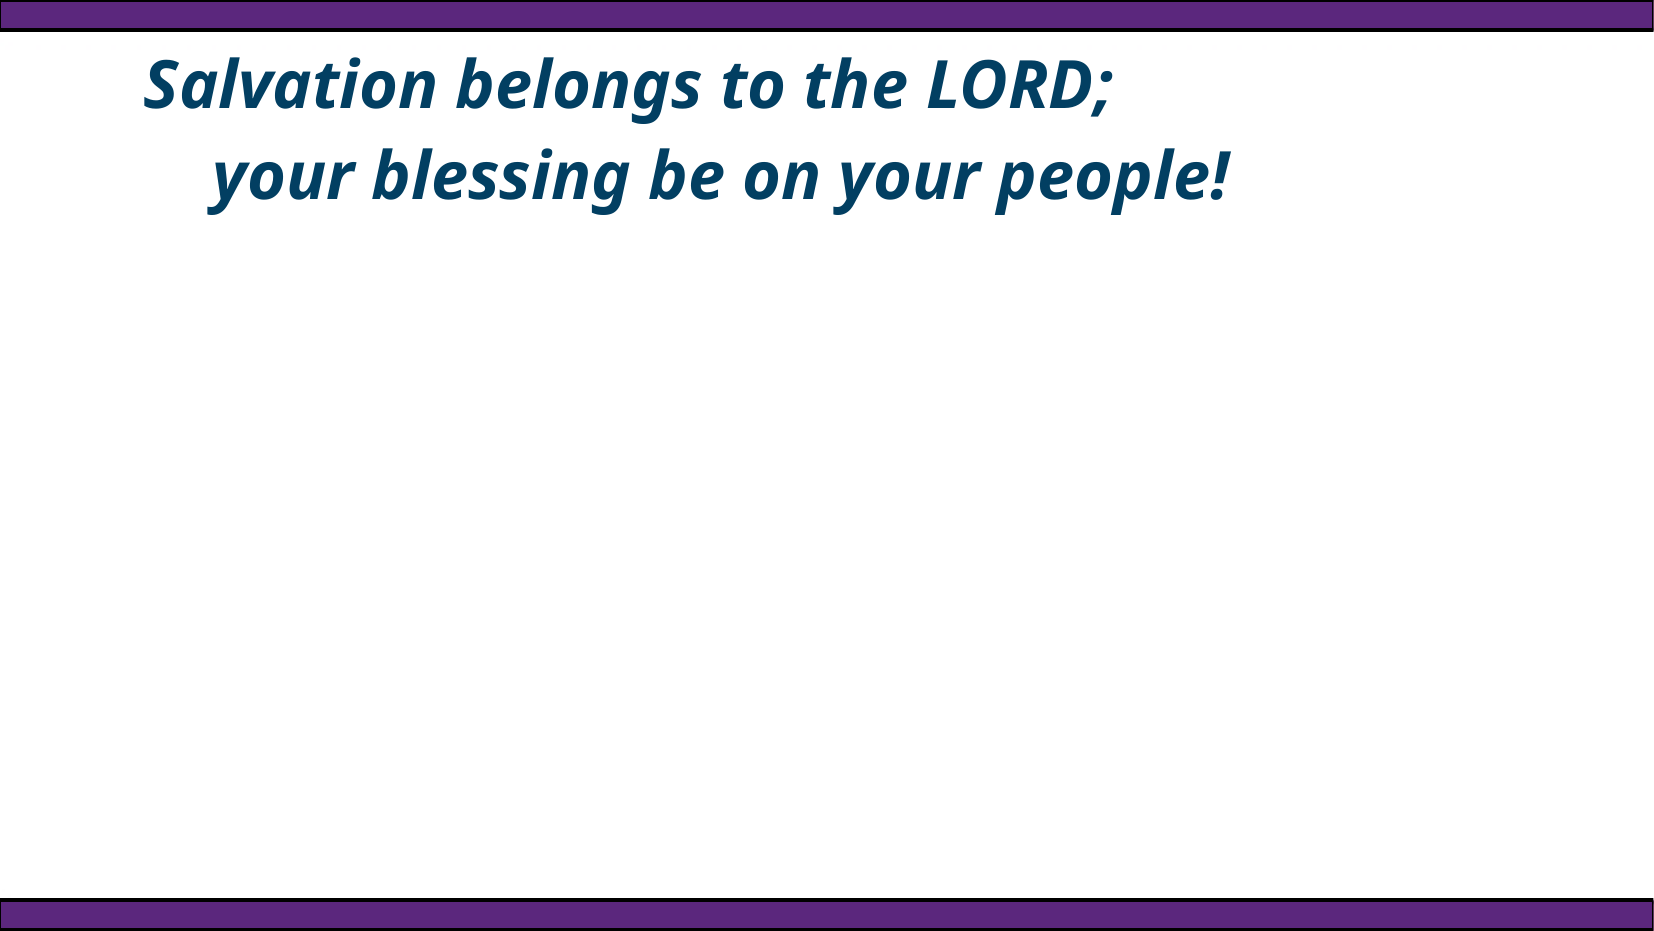

Salvation belongs to the Lord;
 your blessing be on your people!